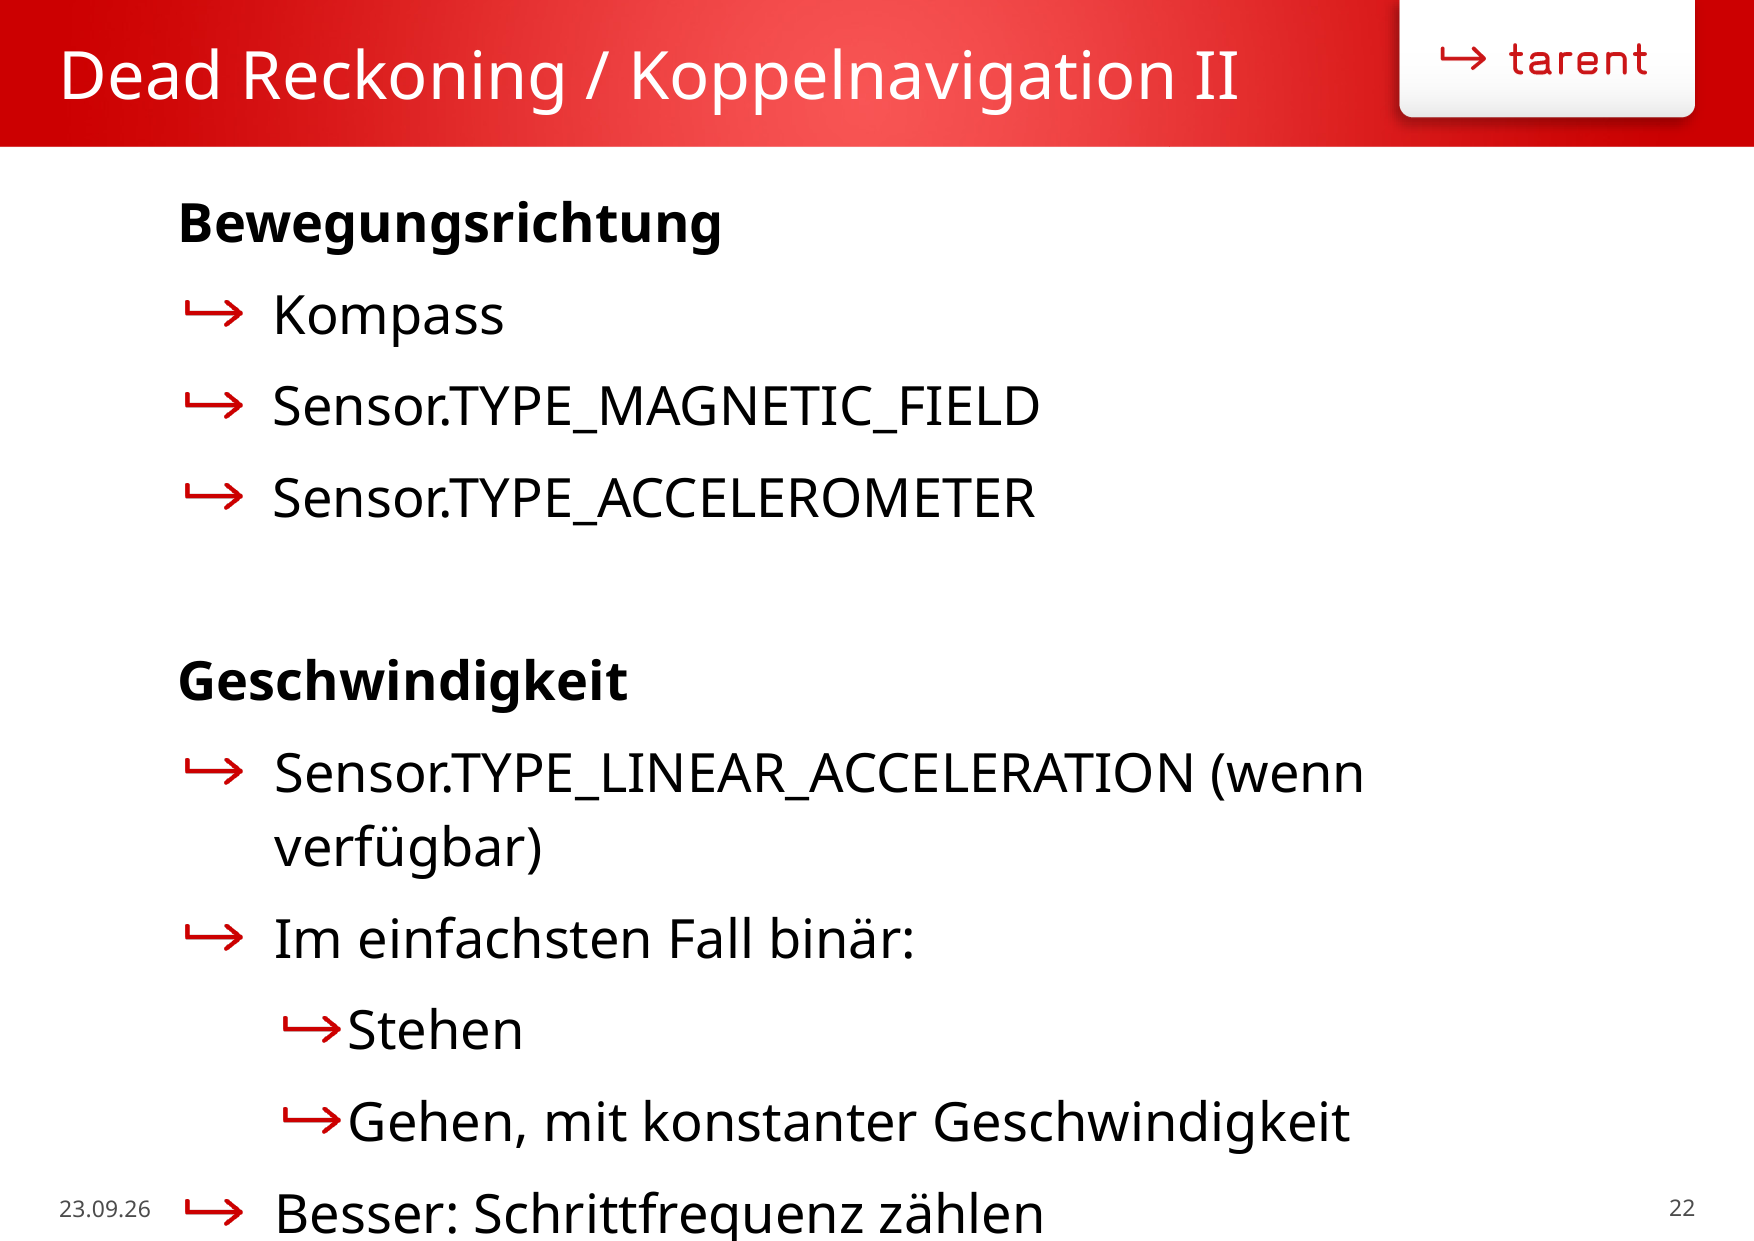

# Dead Reckoning / Koppelnavigation II
Bewegungsrichtung
Kompass
Sensor.TYPE_MAGNETIC_FIELD
Sensor.TYPE_ACCELEROMETER
Geschwindigkeit
Sensor.TYPE_LINEAR_ACCELERATION (wenn verfügbar)
Im einfachsten Fall binär:
Stehen
Gehen, mit konstanter Geschwindigkeit
Besser: Schrittfrequenz zählen